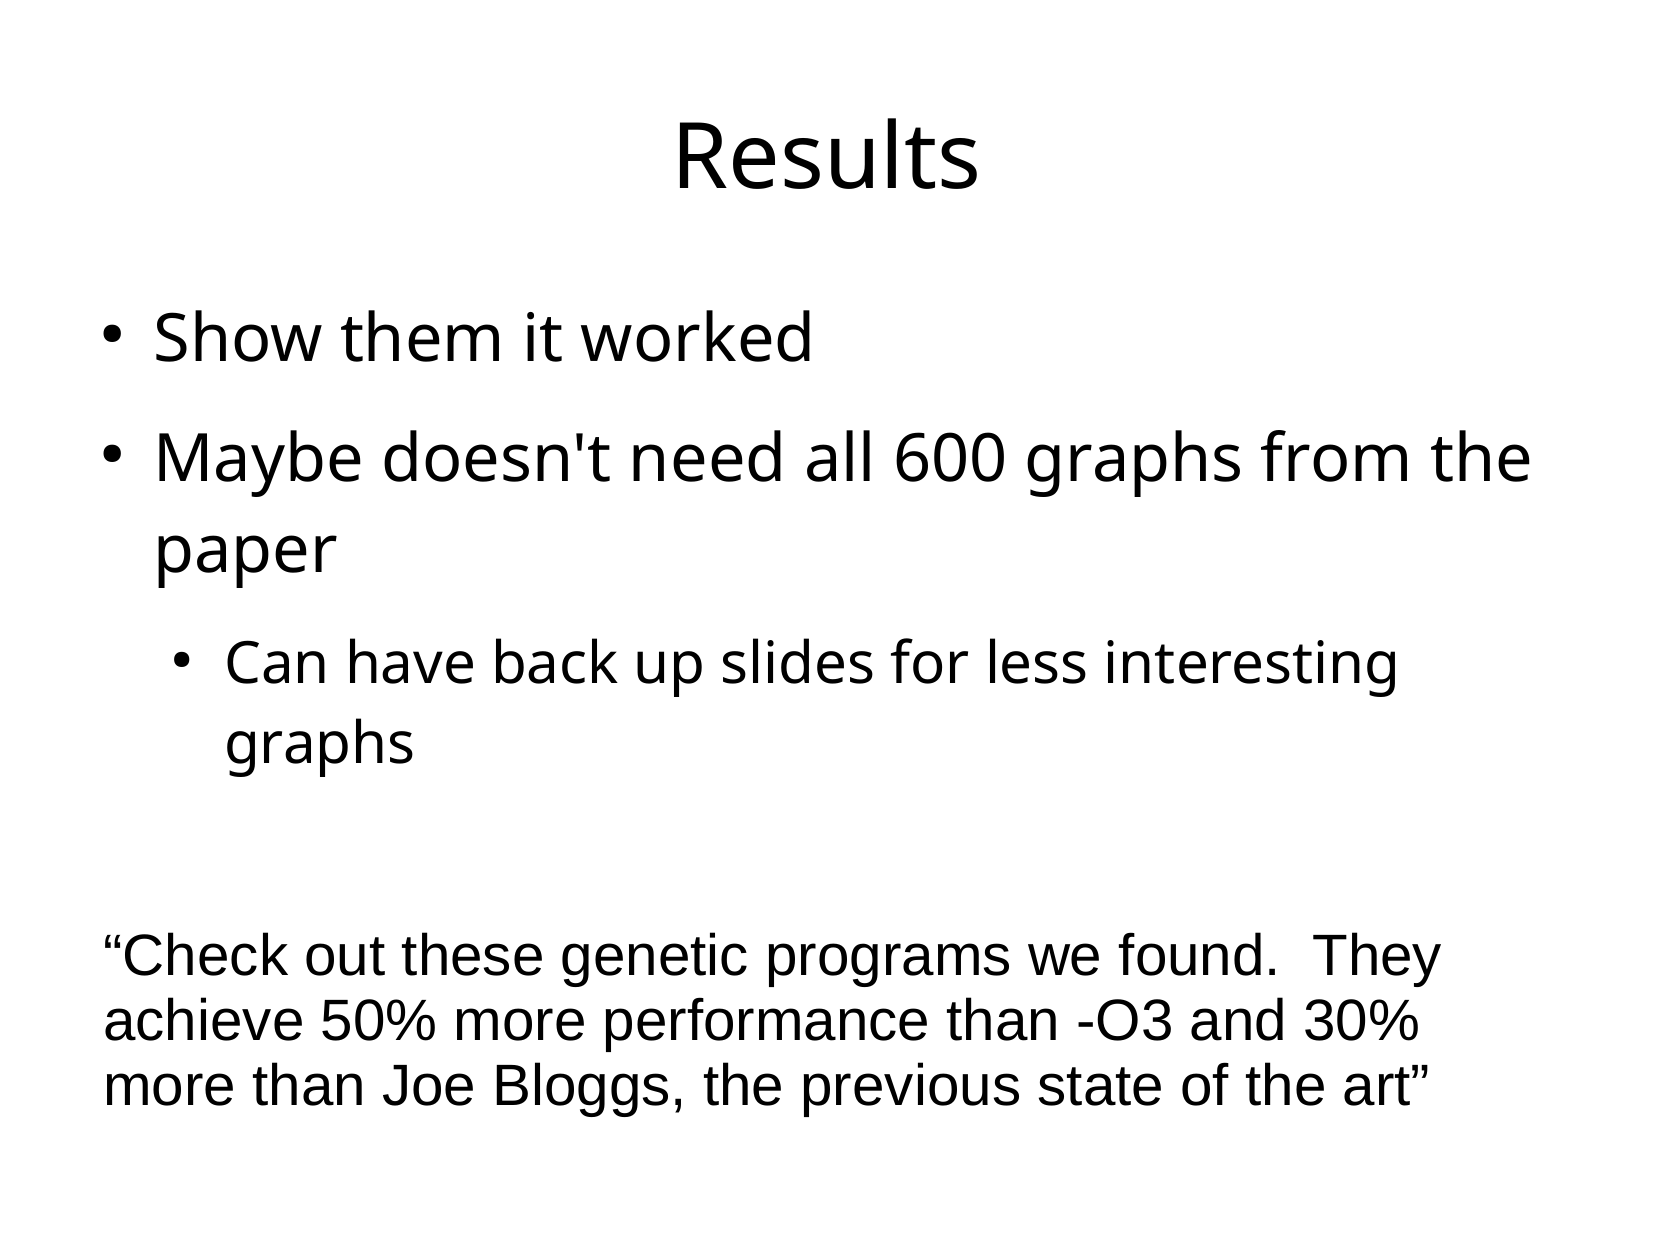

# Results
Show them it worked
Maybe doesn't need all 600 graphs from the paper
Can have back up slides for less interesting graphs
“Check out these genetic programs we found. They achieve 50% more performance than -O3 and 30% more than Joe Bloggs, the previous state of the art”